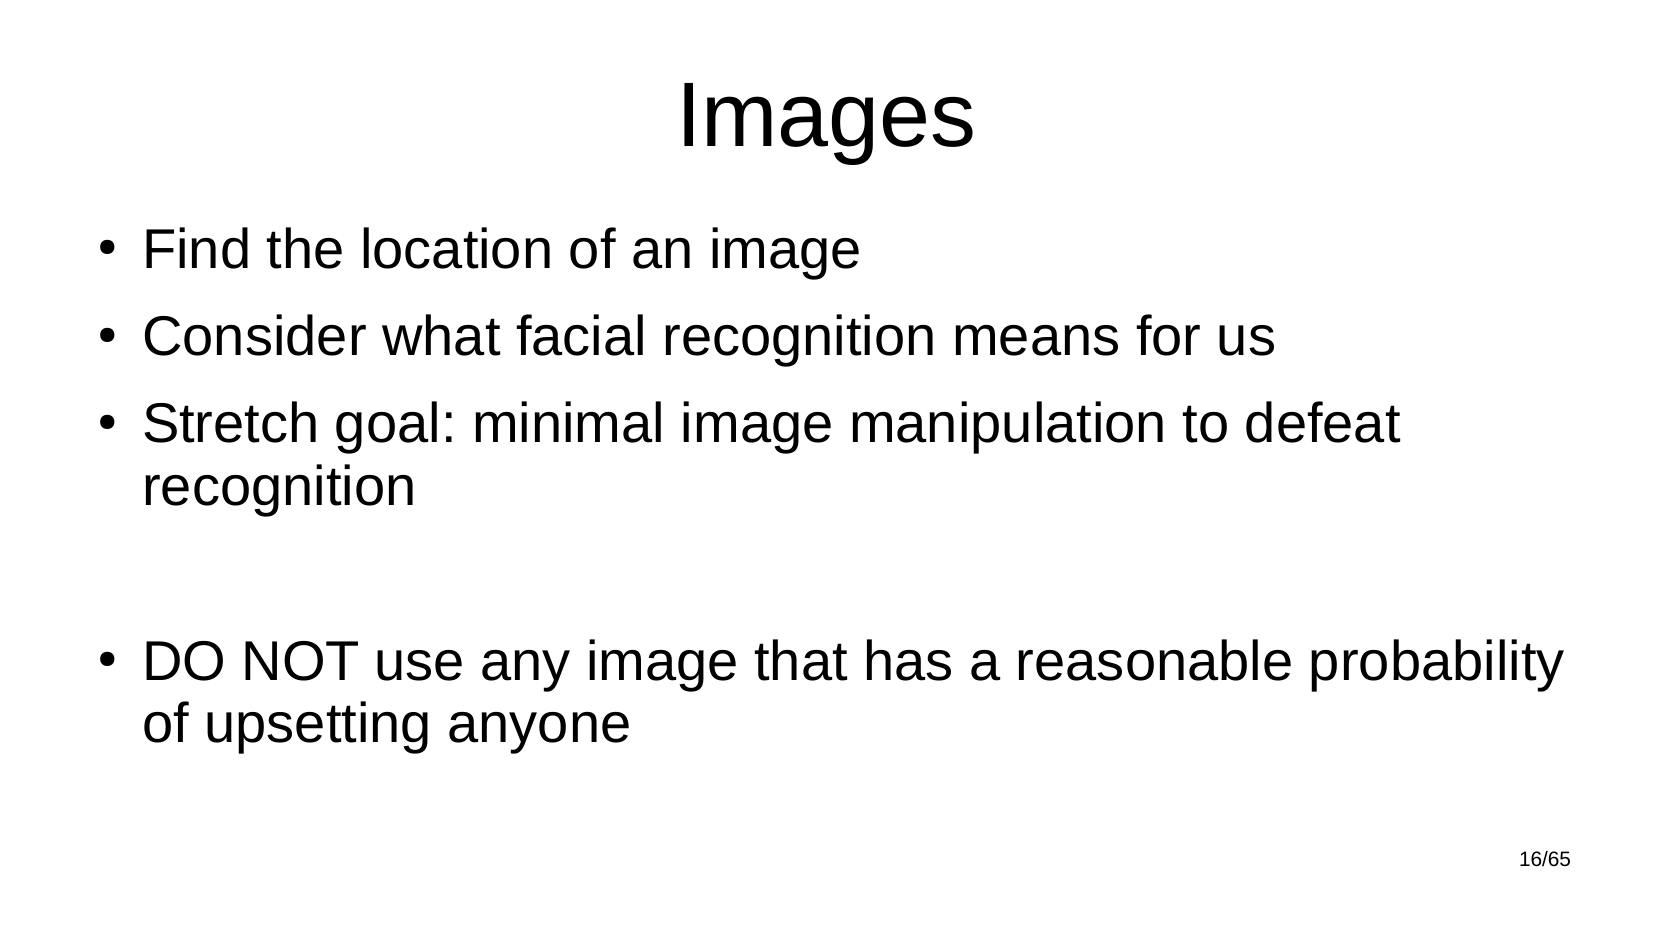

# Images
Find the location of an image
Consider what facial recognition means for us
Stretch goal: minimal image manipulation to defeat recognition
DO NOT use any image that has a reasonable probability of upsetting anyone
16